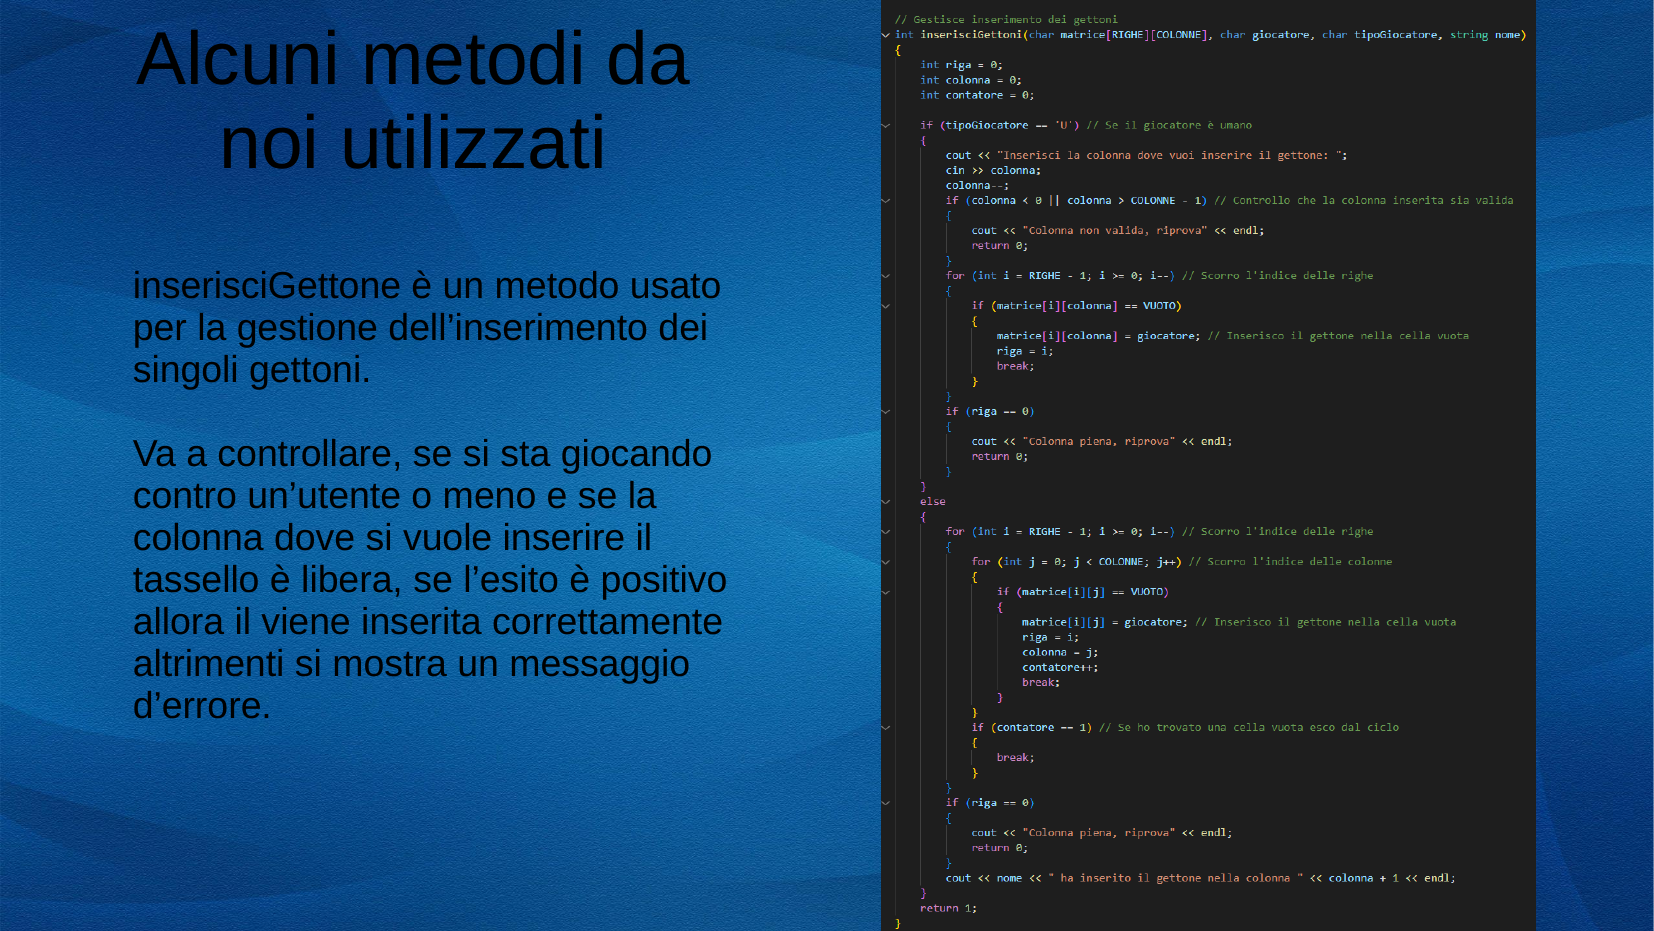

Alcuni metodi da noi utilizzati
inserisciGettone è un metodo usato per la gestione dell’inserimento dei singoli gettoni.
Va a controllare, se si sta giocando contro un’utente o meno e se la colonna dove si vuole inserire il tassello è libera, se l’esito è positivo allora il viene inserita correttamente altrimenti si mostra un messaggio d’errore.